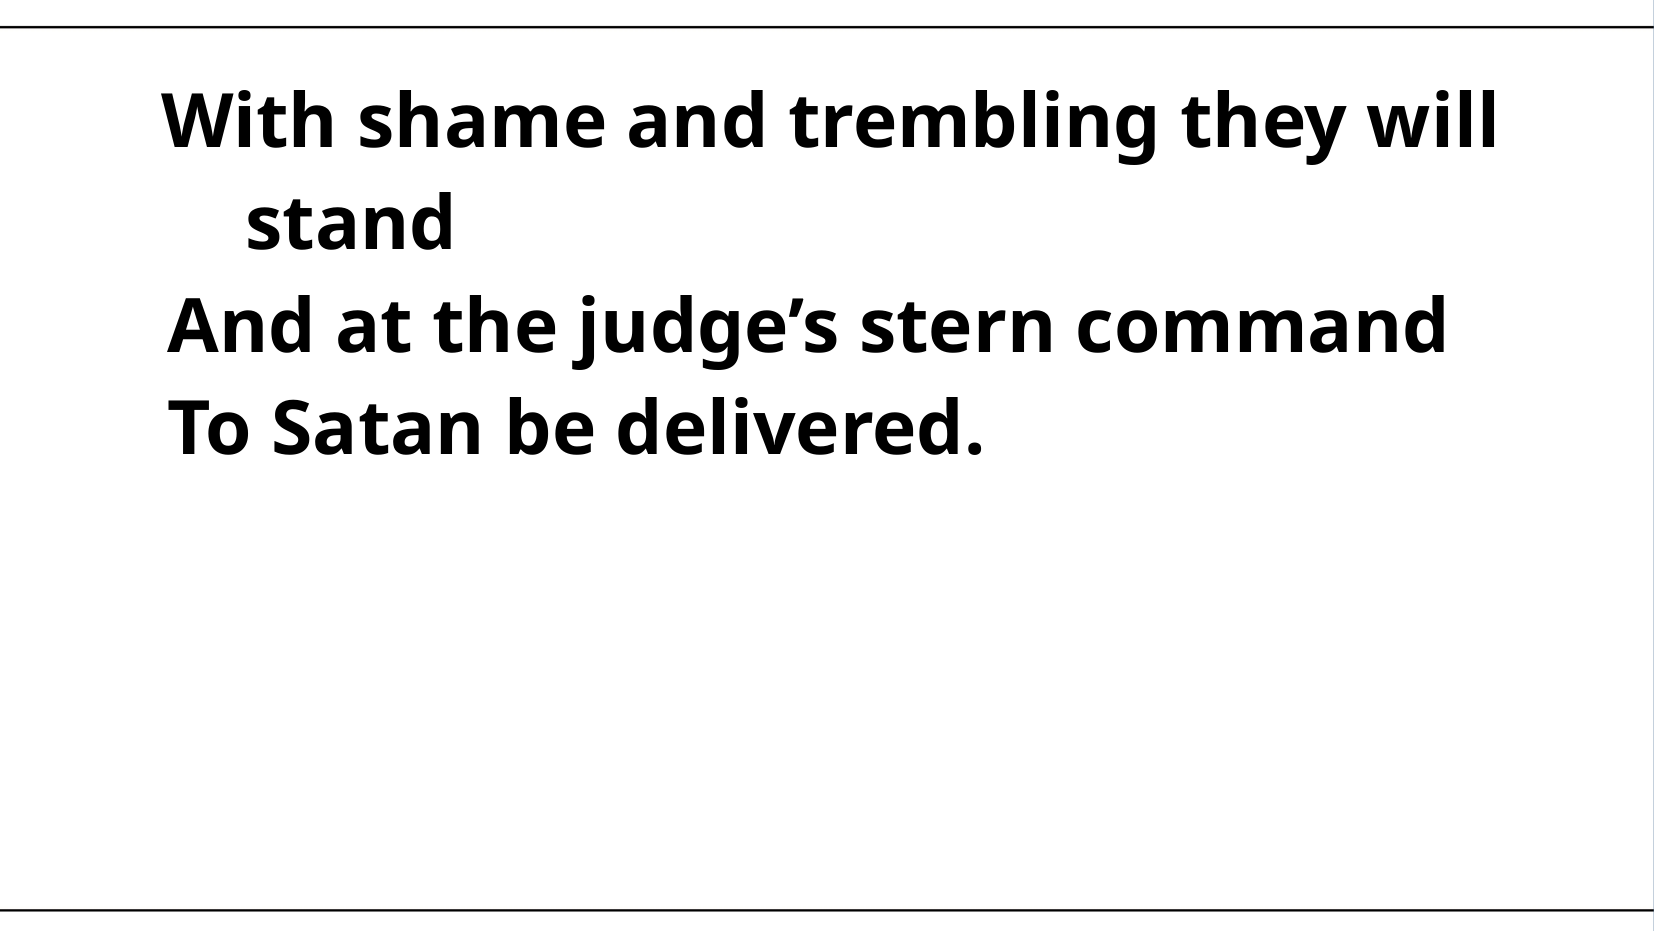

With shame and trembling they will
 stand
 And at the judge’s stern command
 To Satan be delivered.